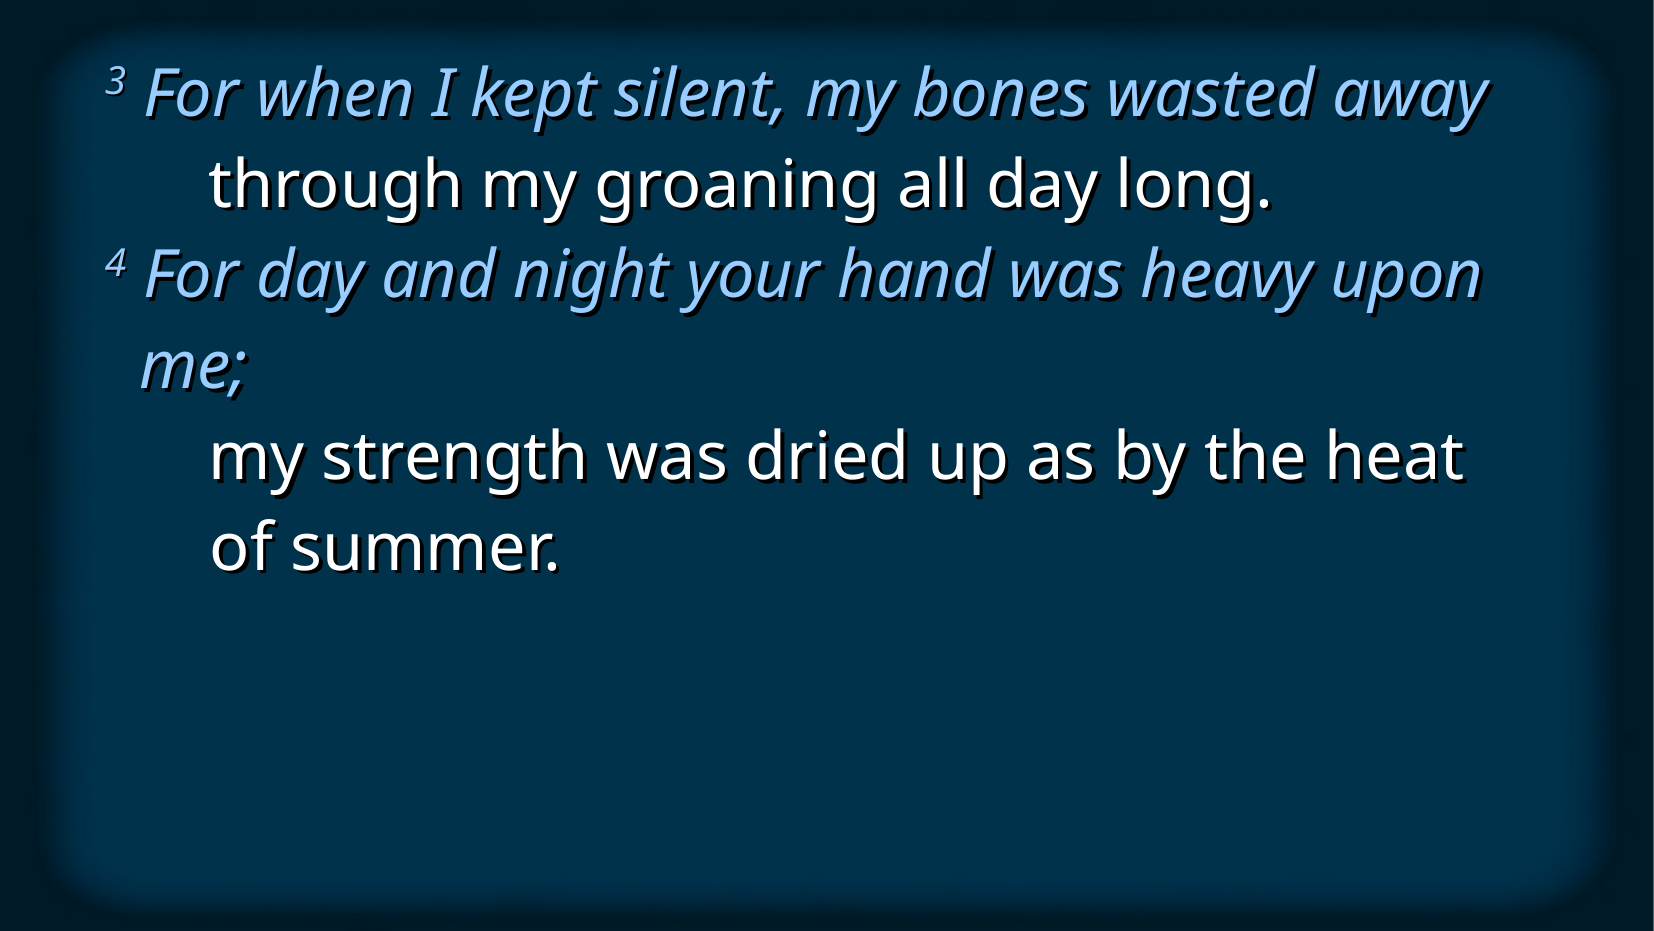

3 For when I kept silent, my bones wasted away
 through my groaning all day long.
4 For day and night your hand was heavy upon
 me;
 my strength was dried up as by the heat
 of summer.